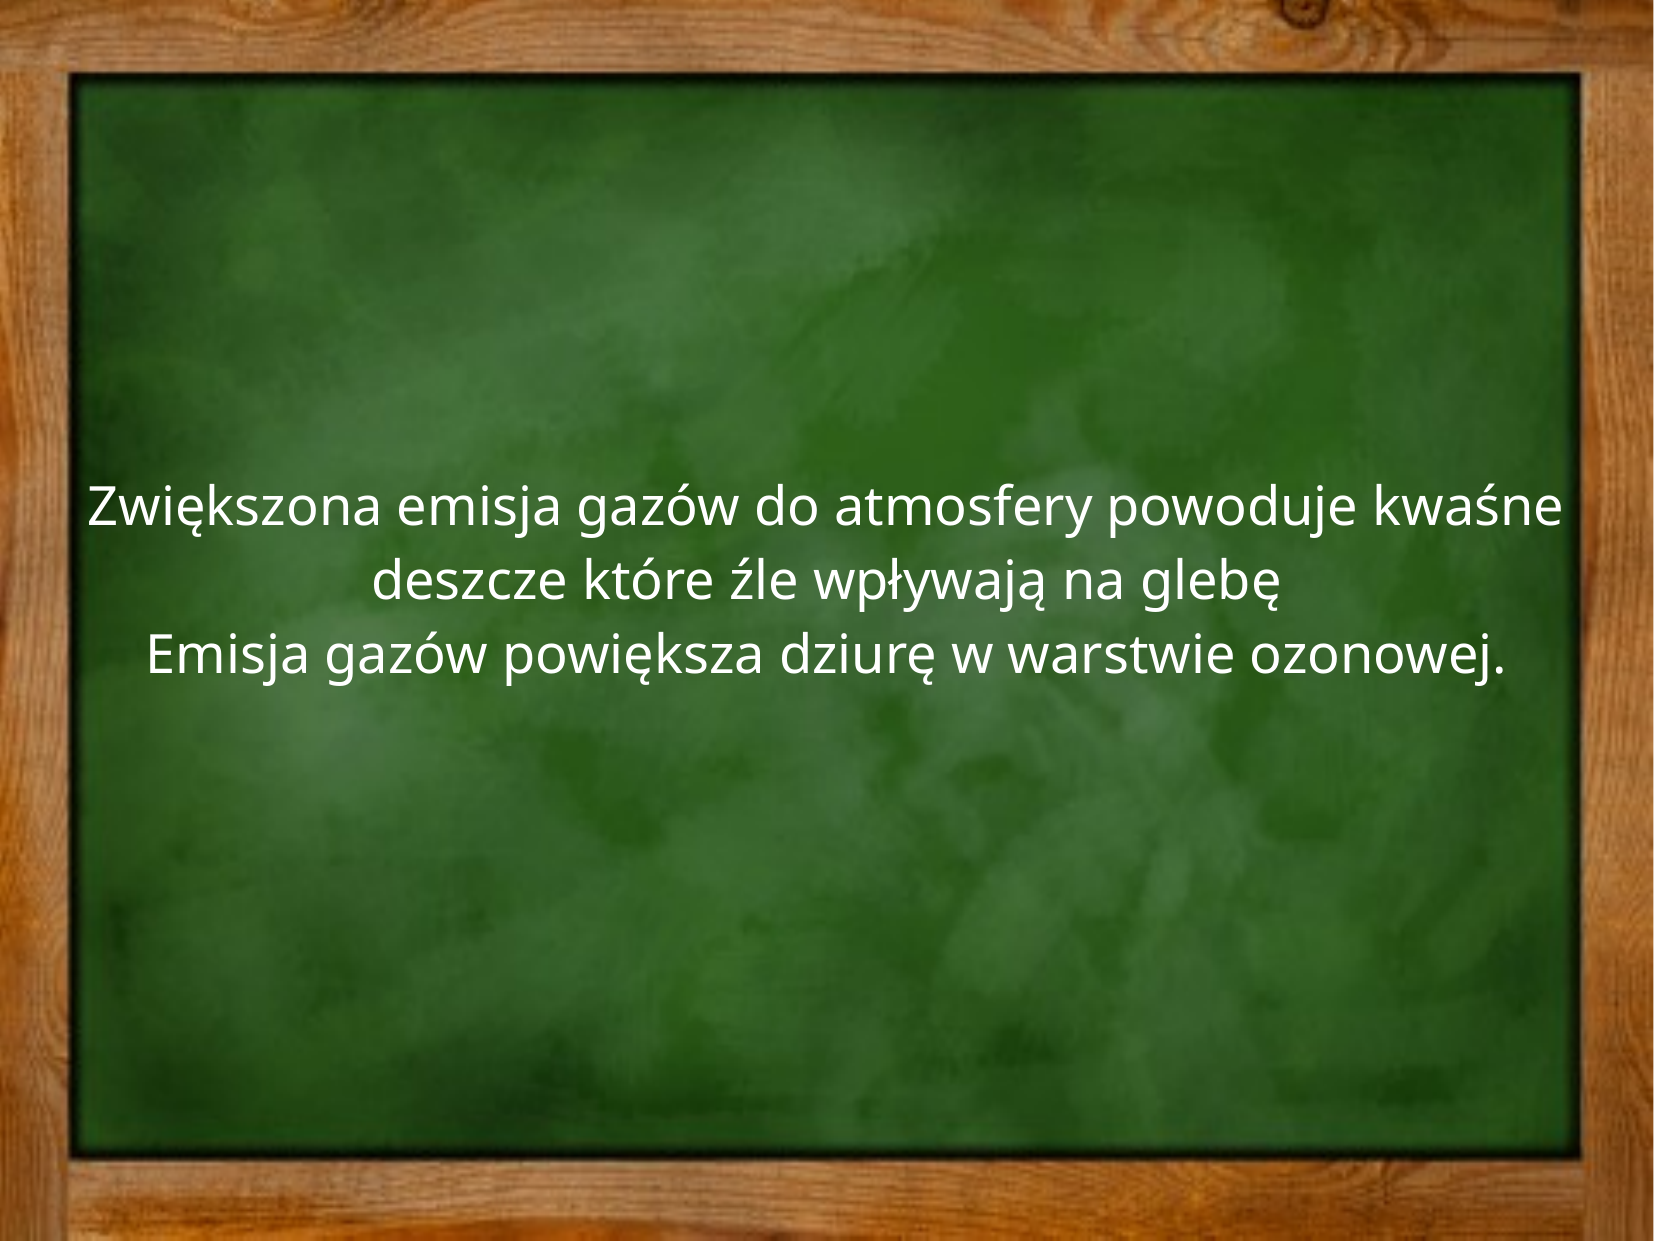

Zwiększona emisja gazów do atmosfery powoduje kwaśne deszcze które źle wpływają na glebę
Emisja gazów powiększa dziurę w warstwie ozonowej.